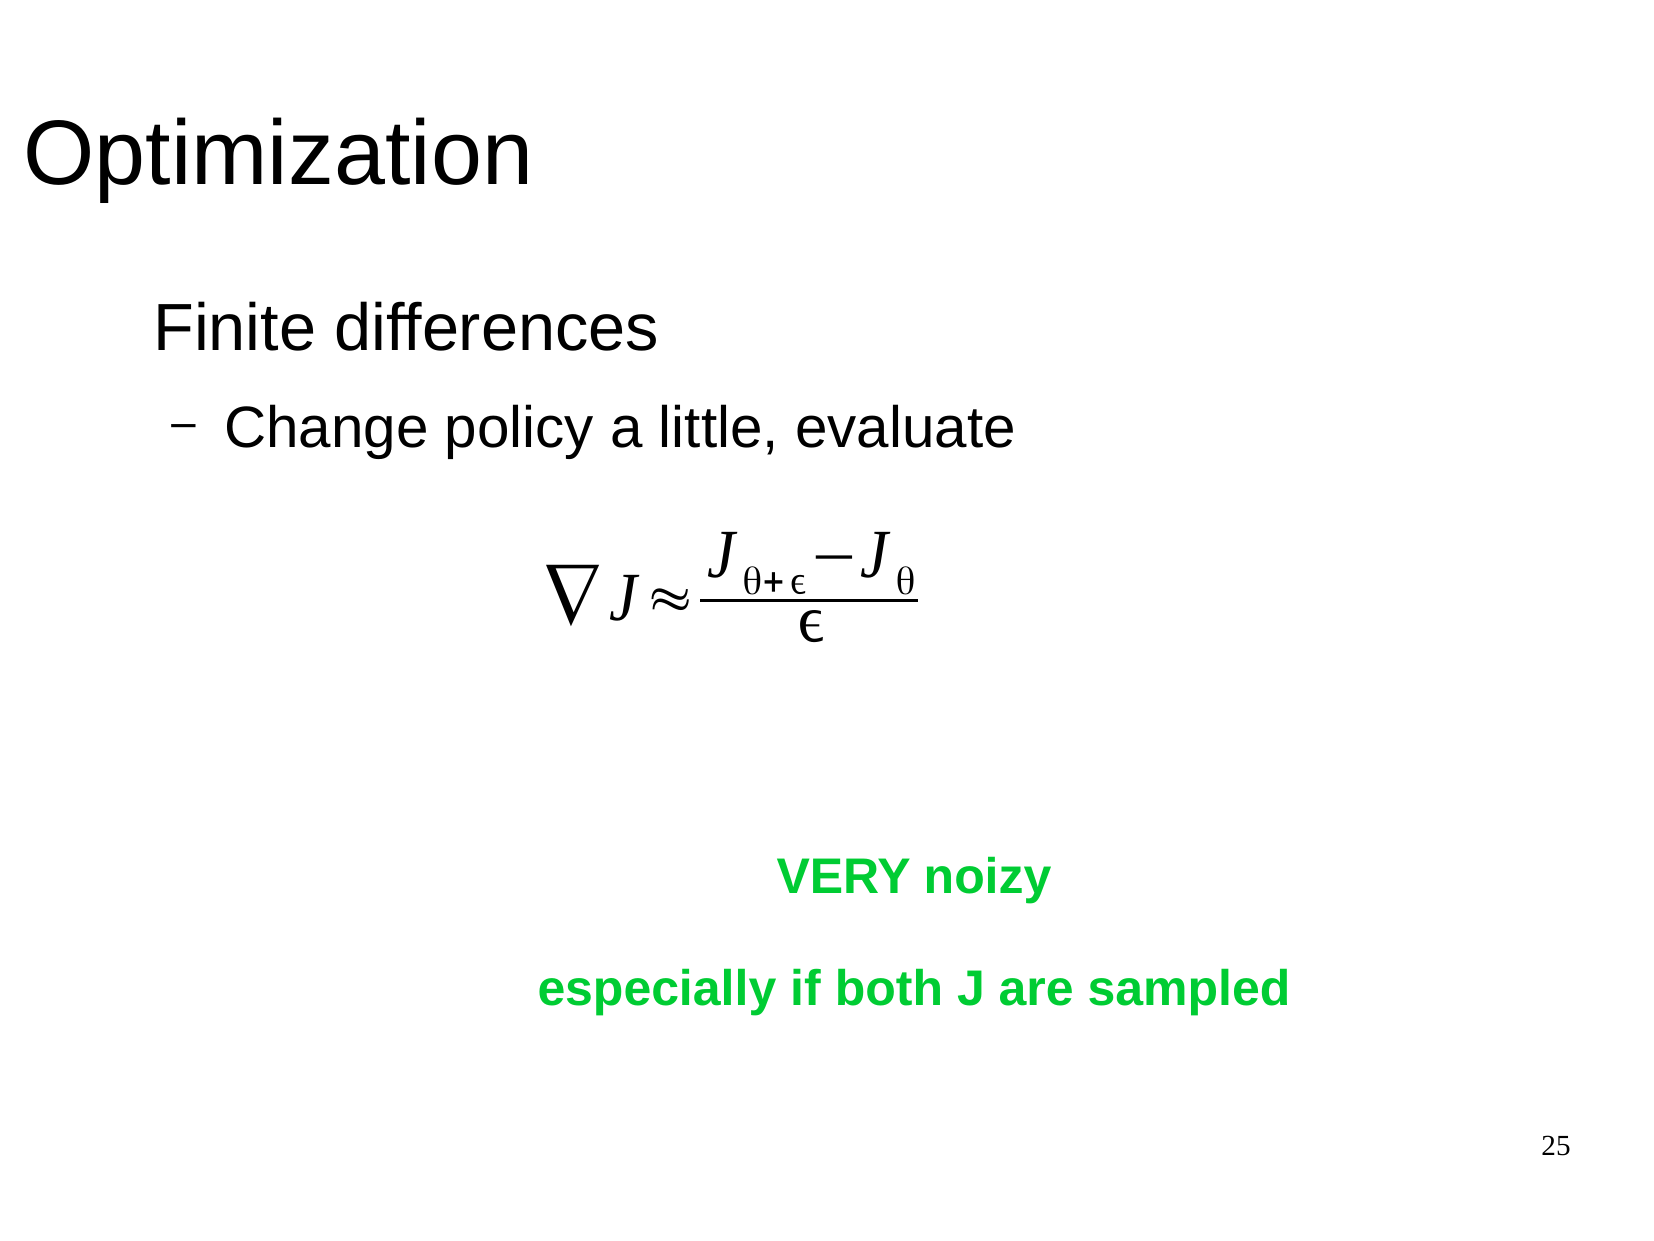

# Optimization
Finite differences
Change policy a little, evaluate
VERY noizy
especially if both J are sampled
25